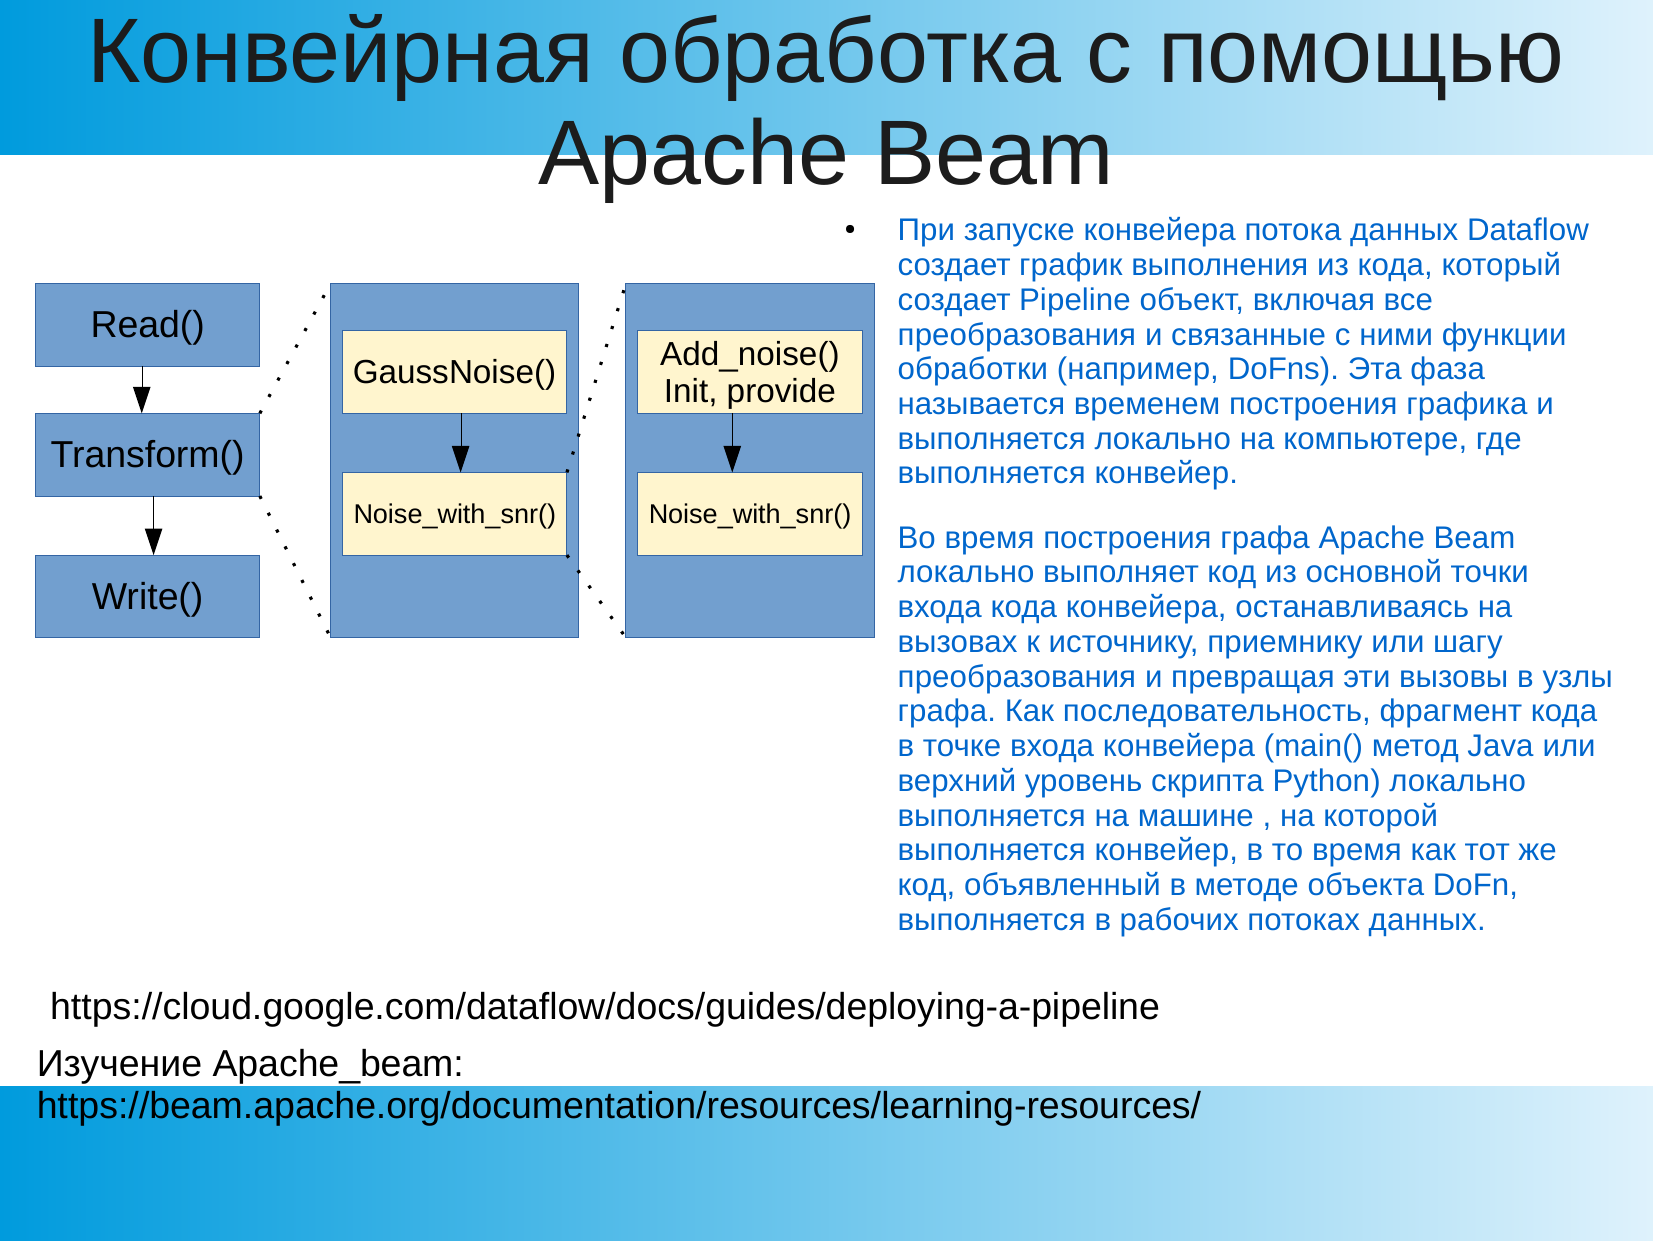

# Конвейрная обработка с помощью Apache Beam
При запуске конвейера потока данных Dataflow создает график выполнения из кода, который создает Pipeline объект, включая все преобразования и связанные с ними функции обработки (например, DoFns). Эта фаза называется временем построения графика и выполняется локально на компьютере, где выполняется конвейер.
Во время построения графа Apache Beam локально выполняет код из основной точки входа кода конвейера, останавливаясь на вызовах к источнику, приемнику или шагу преобразования и превращая эти вызовы в узлы графа. Как последовательность, фрагмент кода в точке входа конвейера (main() метод Java или верхний уровень скрипта Python) локально выполняется на машине , на которой выполняется конвейер, в то время как тот же код, объявленный в методе объекта DoFn, выполняется в рабочих потоках данных.
Read()
GaussNoise()
Add_noise()
Init, provide
Transform()
Noise_with_snr()
Noise_with_snr()
Write()
https://cloud.google.com/dataflow/docs/guides/deploying-a-pipeline
Изучение Apache_beam: https://beam.apache.org/documentation/resources/learning-resources/